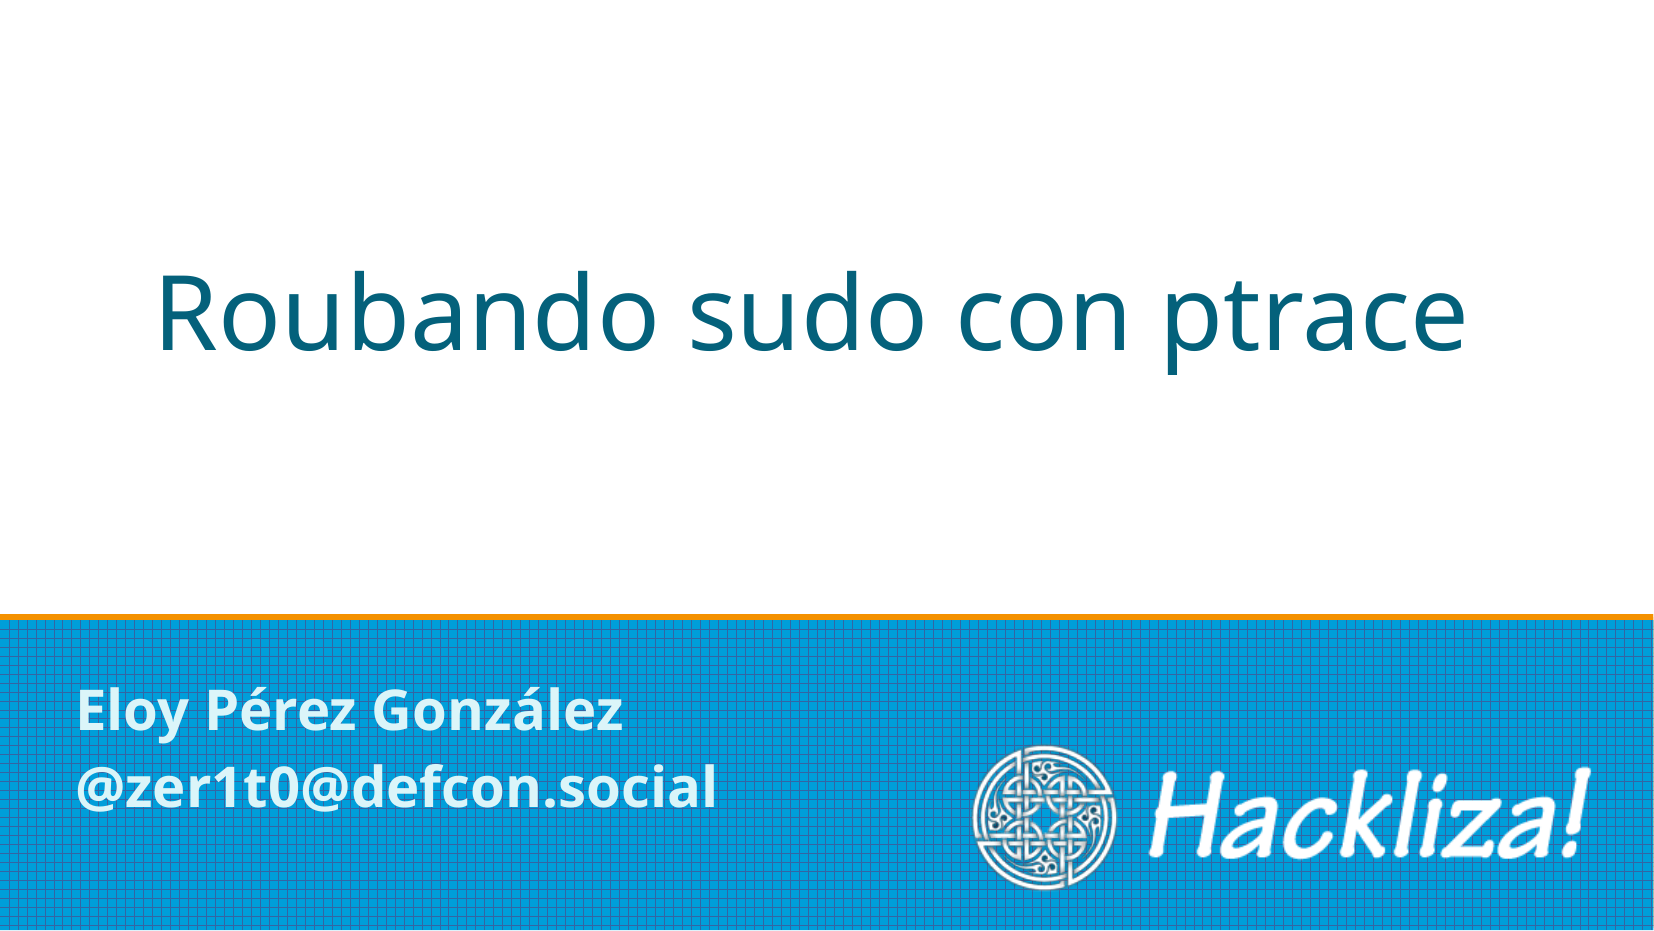

# Roubando sudo con ptrace
Eloy Pérez González
@zer1t0@defcon.social